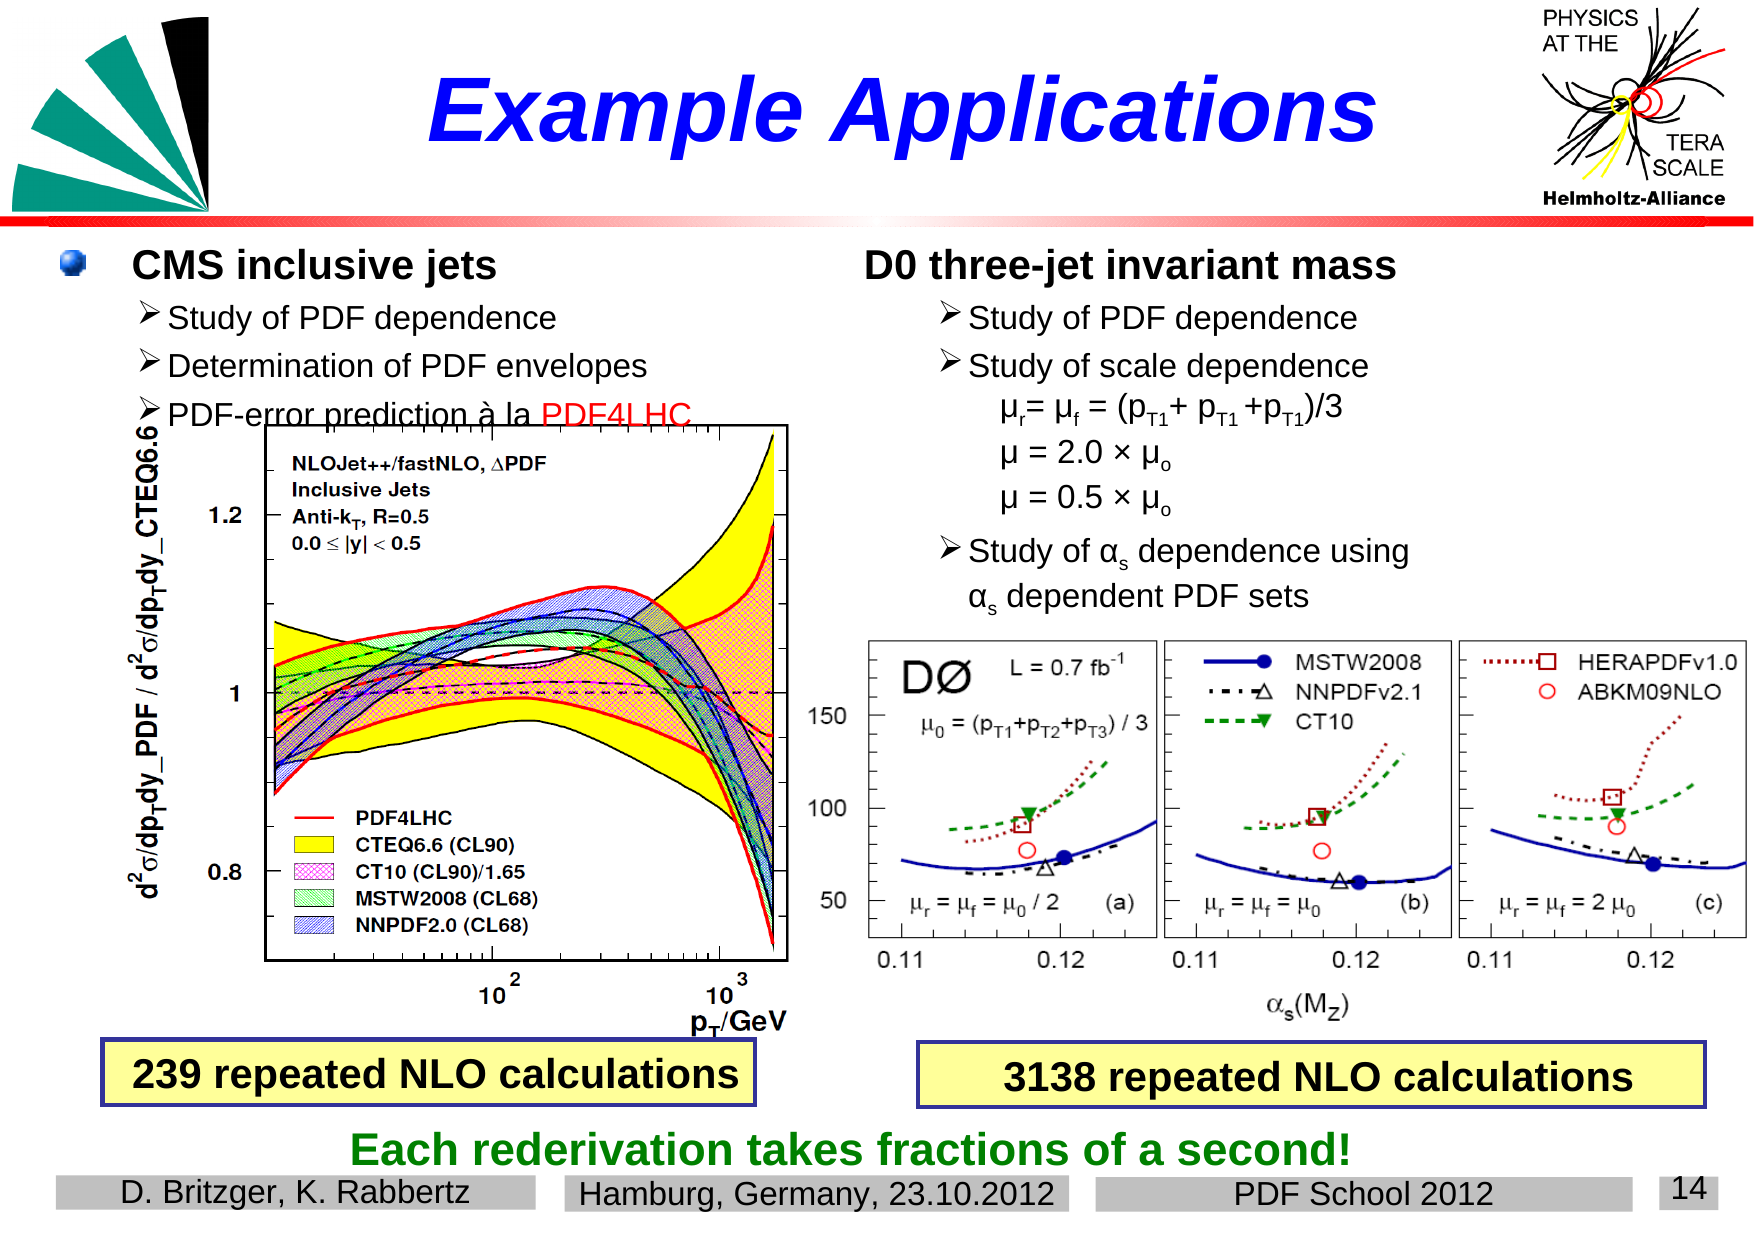

# Example Applications
CMS inclusive jets
Study of PDF dependence
Determination of PDF envelopes
PDF-error prediction à la PDF4LHC
D0 three-jet invariant mass
Study of PDF dependence
Study of scale dependence
	μr= μf = (pT1+ pT1 +pT1)/3
	μ = 2.0 × μo
 	μ = 0.5 × μo
Study of αs dependence using
αs dependent PDF sets
PLB 704 (2011) 434-441
239 repeated NLO calculations
3138 repeated NLO calculations
Each rederivation takes fractions of a second!